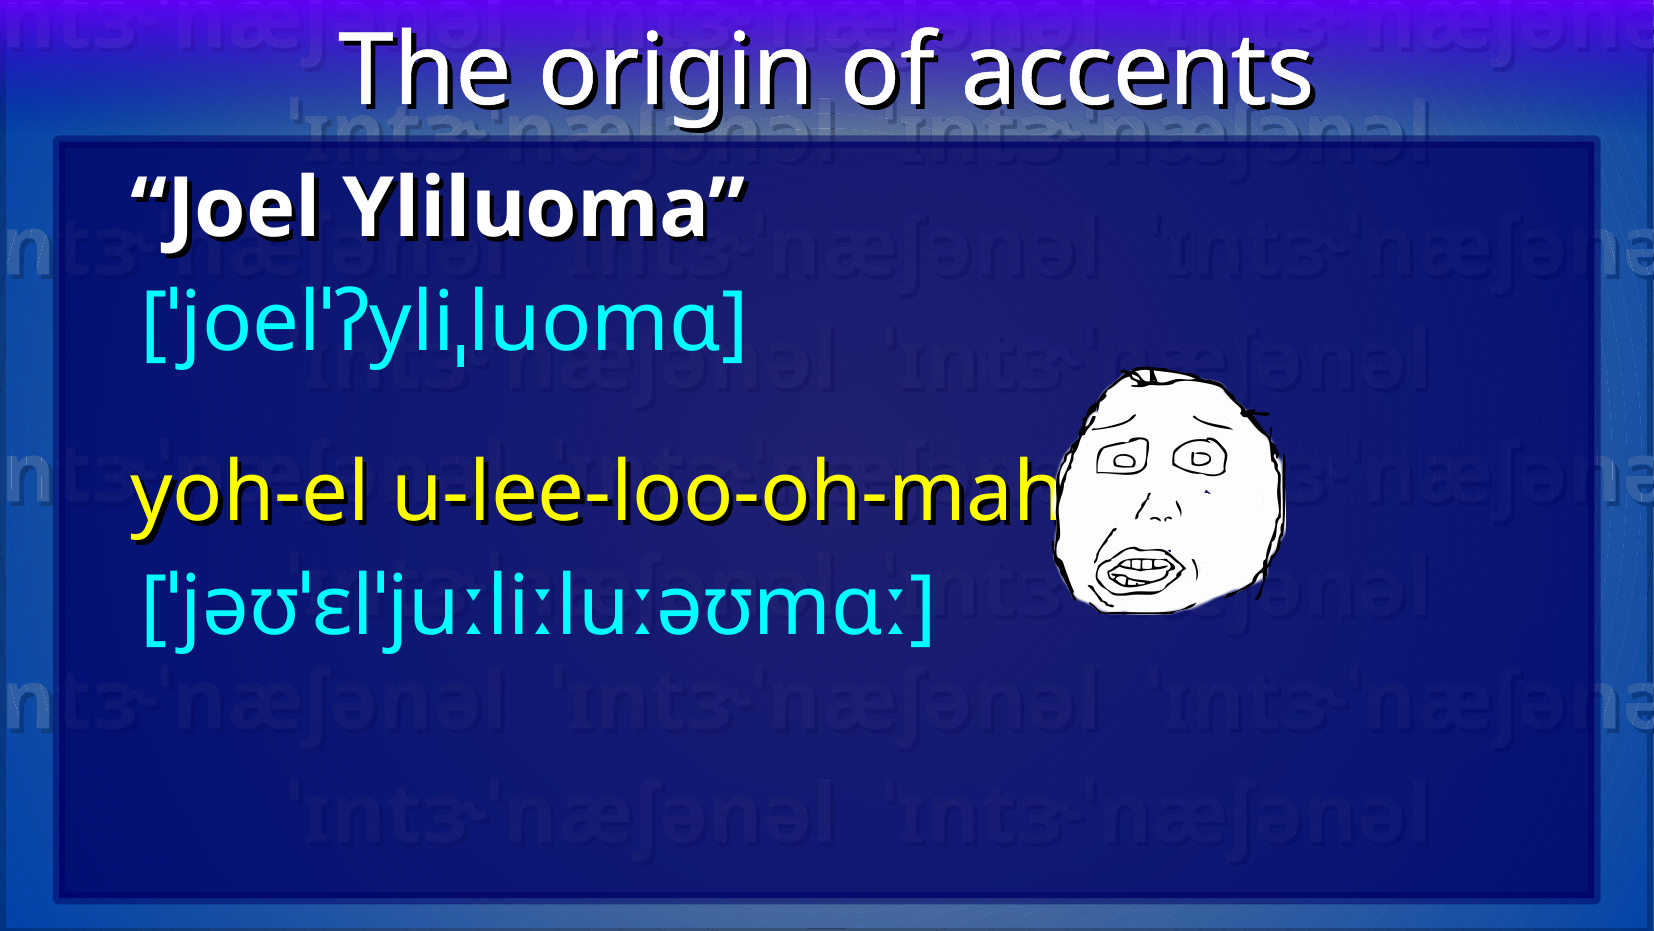

# The origin of accents
ˈɪntɝˈnæʃənəl ˈɪntɝˈnæʃənəl ˈɪntɝˈnæʃənəl
 ˈɪntɝˈnæʃənəl ˈɪntɝˈnæʃənəl
ˈɪntɝˈnæʃənəl ˈɪntɝˈnæʃənəl ˈɪntɝˈnæʃənəl
 ˈɪntɝˈnæʃənəl ˈɪntɝˈnæʃənəl
ˈɪntɝˈnæʃənəl ˈɪntɝˈnæʃənəl ˈɪntɝˈnæʃənəl
 ˈɪntɝˈnæʃənəl ˈɪntɝˈnæʃənəl
ˈɪntɝˈnæʃənəl ˈɪntɝˈnæʃənəl ˈɪntɝˈnæʃənəl
 ˈɪntɝˈnæʃənəl ˈɪntɝˈnæʃənəl
 “Joel Yliluoma”
	[ˈjoelˈʔyliˌluomɑ]
 yoh-el u-lee-loo-oh-mah
	[ˈjəʊˈɛlˈjuːliːluːəʊmɑː]